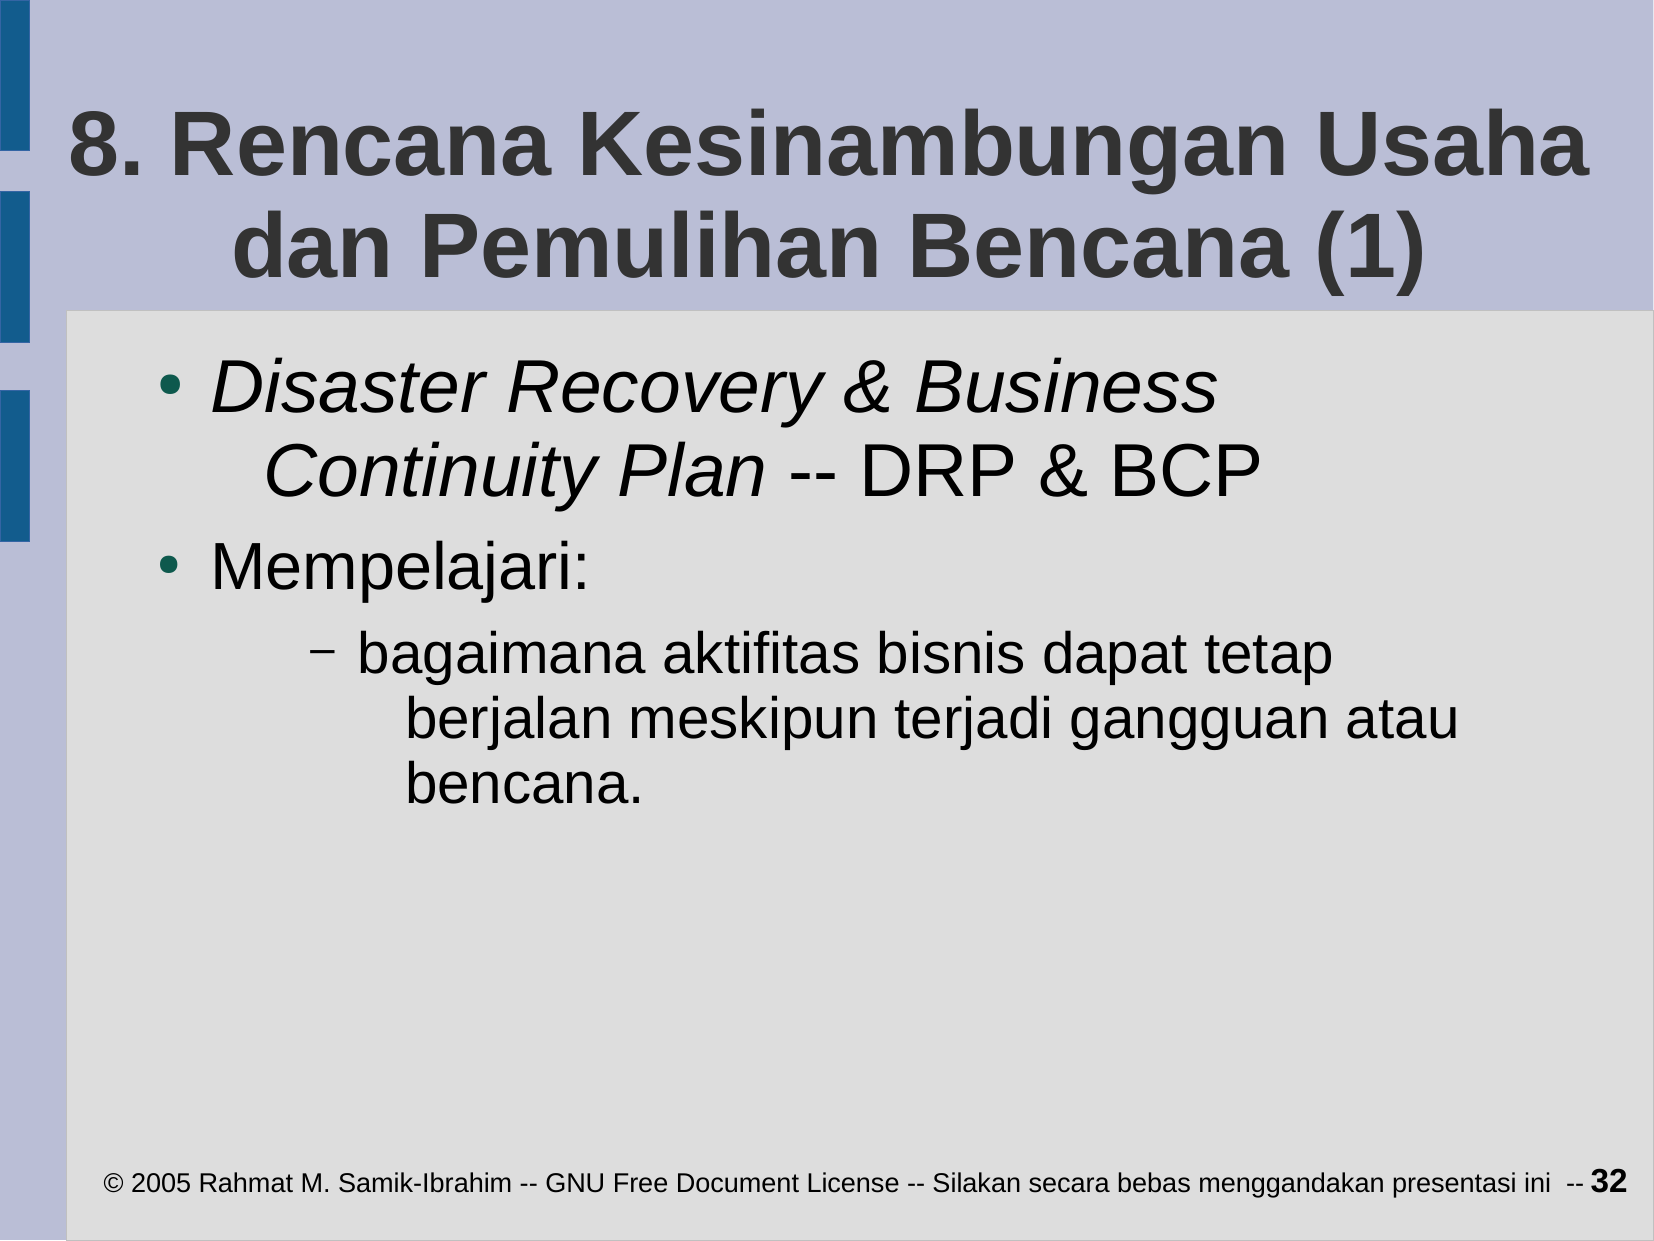

# 8. Rencana Kesinambungan Usaha dan Pemulihan Bencana (1)
Disaster Recovery & Business Continuity Plan -- DRP & BCP
Mempelajari:
bagaimana aktifitas bisnis dapat tetap berjalan meskipun terjadi gangguan atau bencana.